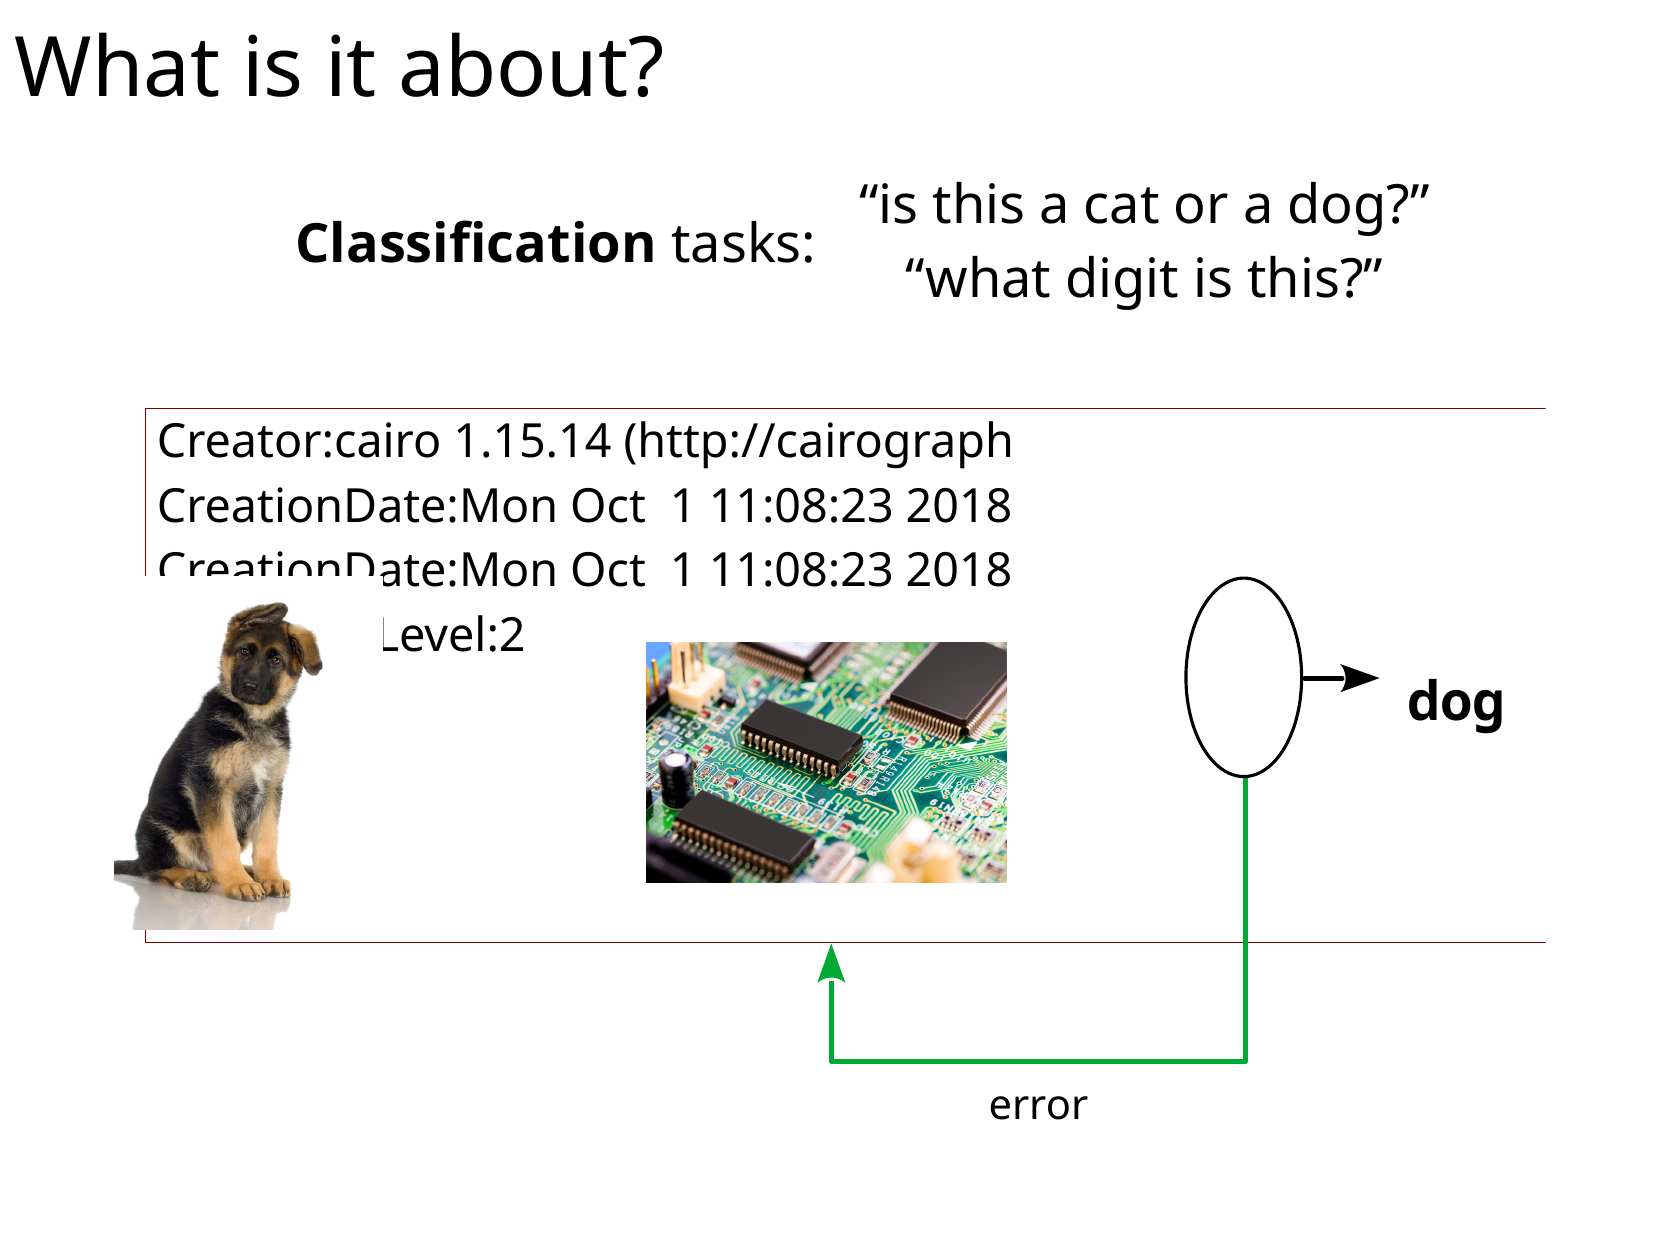

What is it about?
“is this a cat or a dog?”
“what digit is this?”
Classification tasks:
dog
error